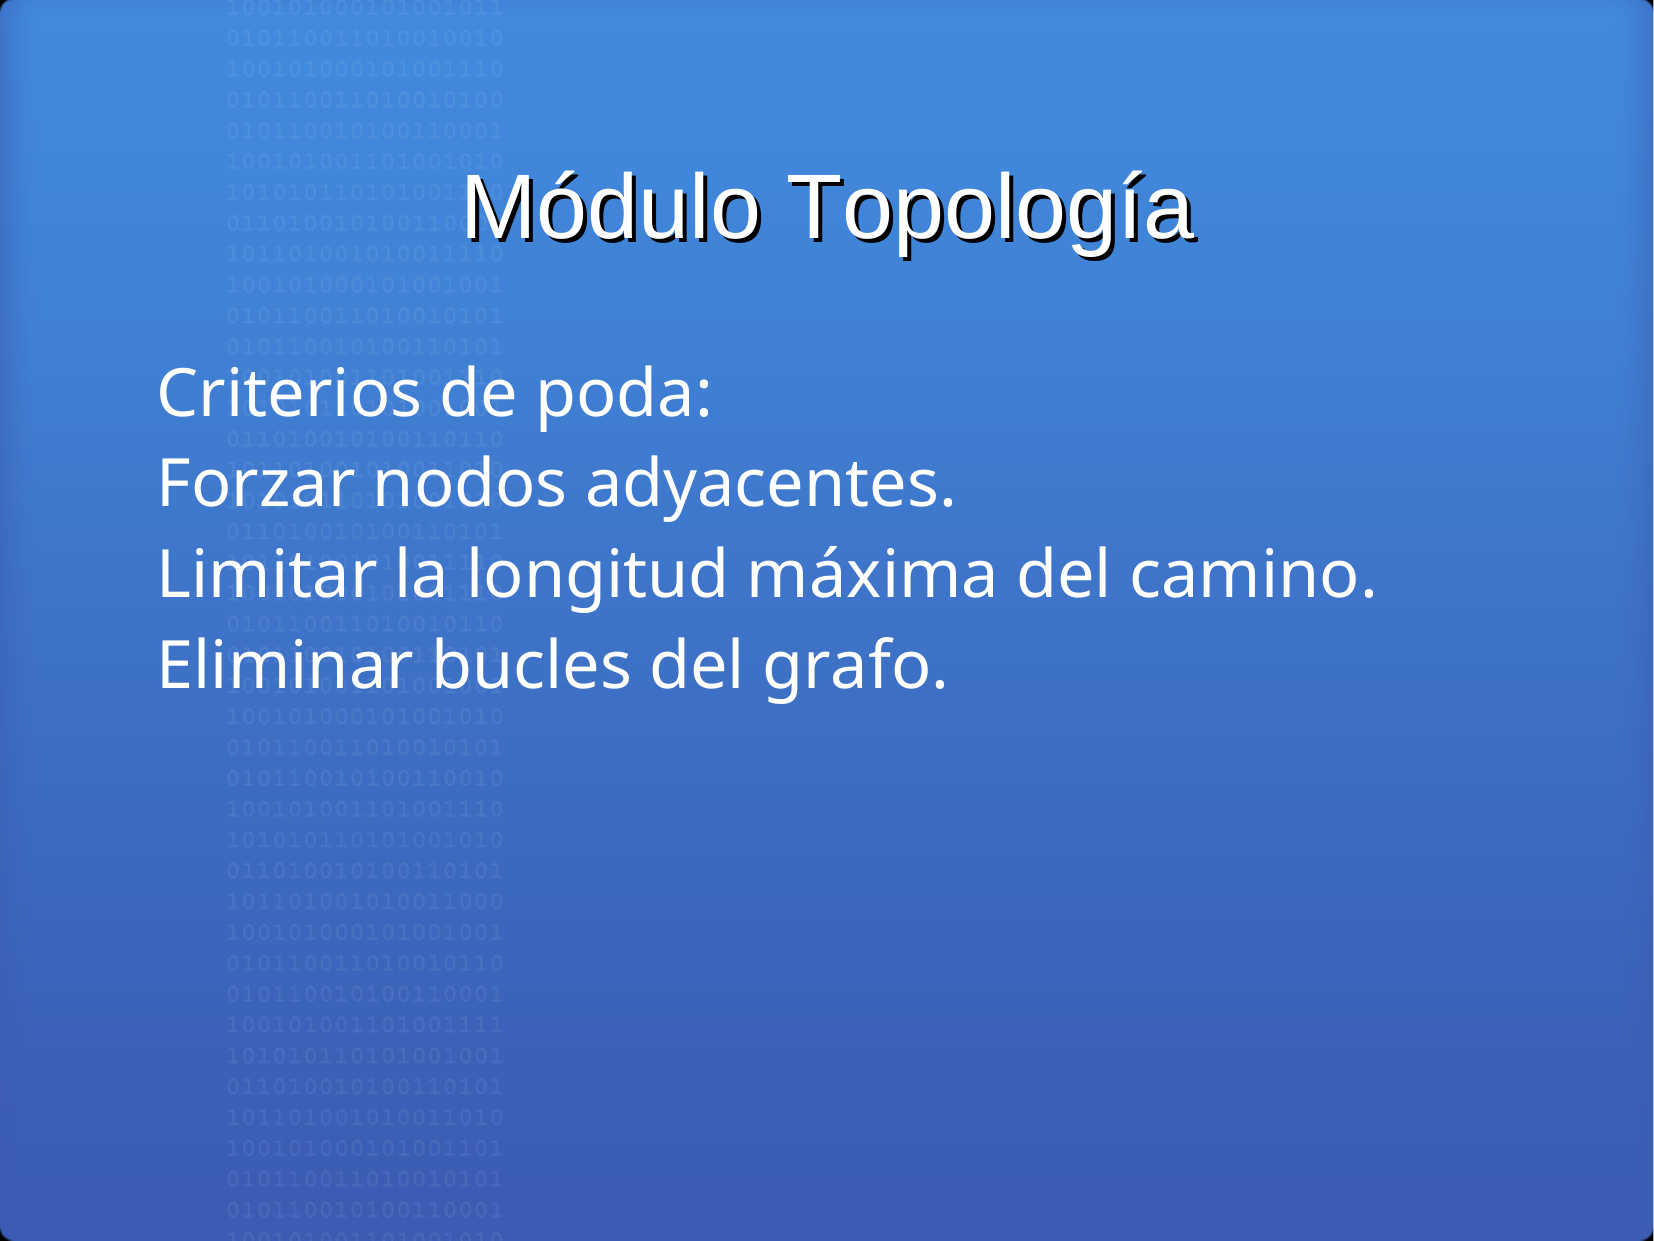

# Módulo Topología
Criterios de poda:
Forzar nodos adyacentes.
Limitar la longitud máxima del camino.
Eliminar bucles del grafo.